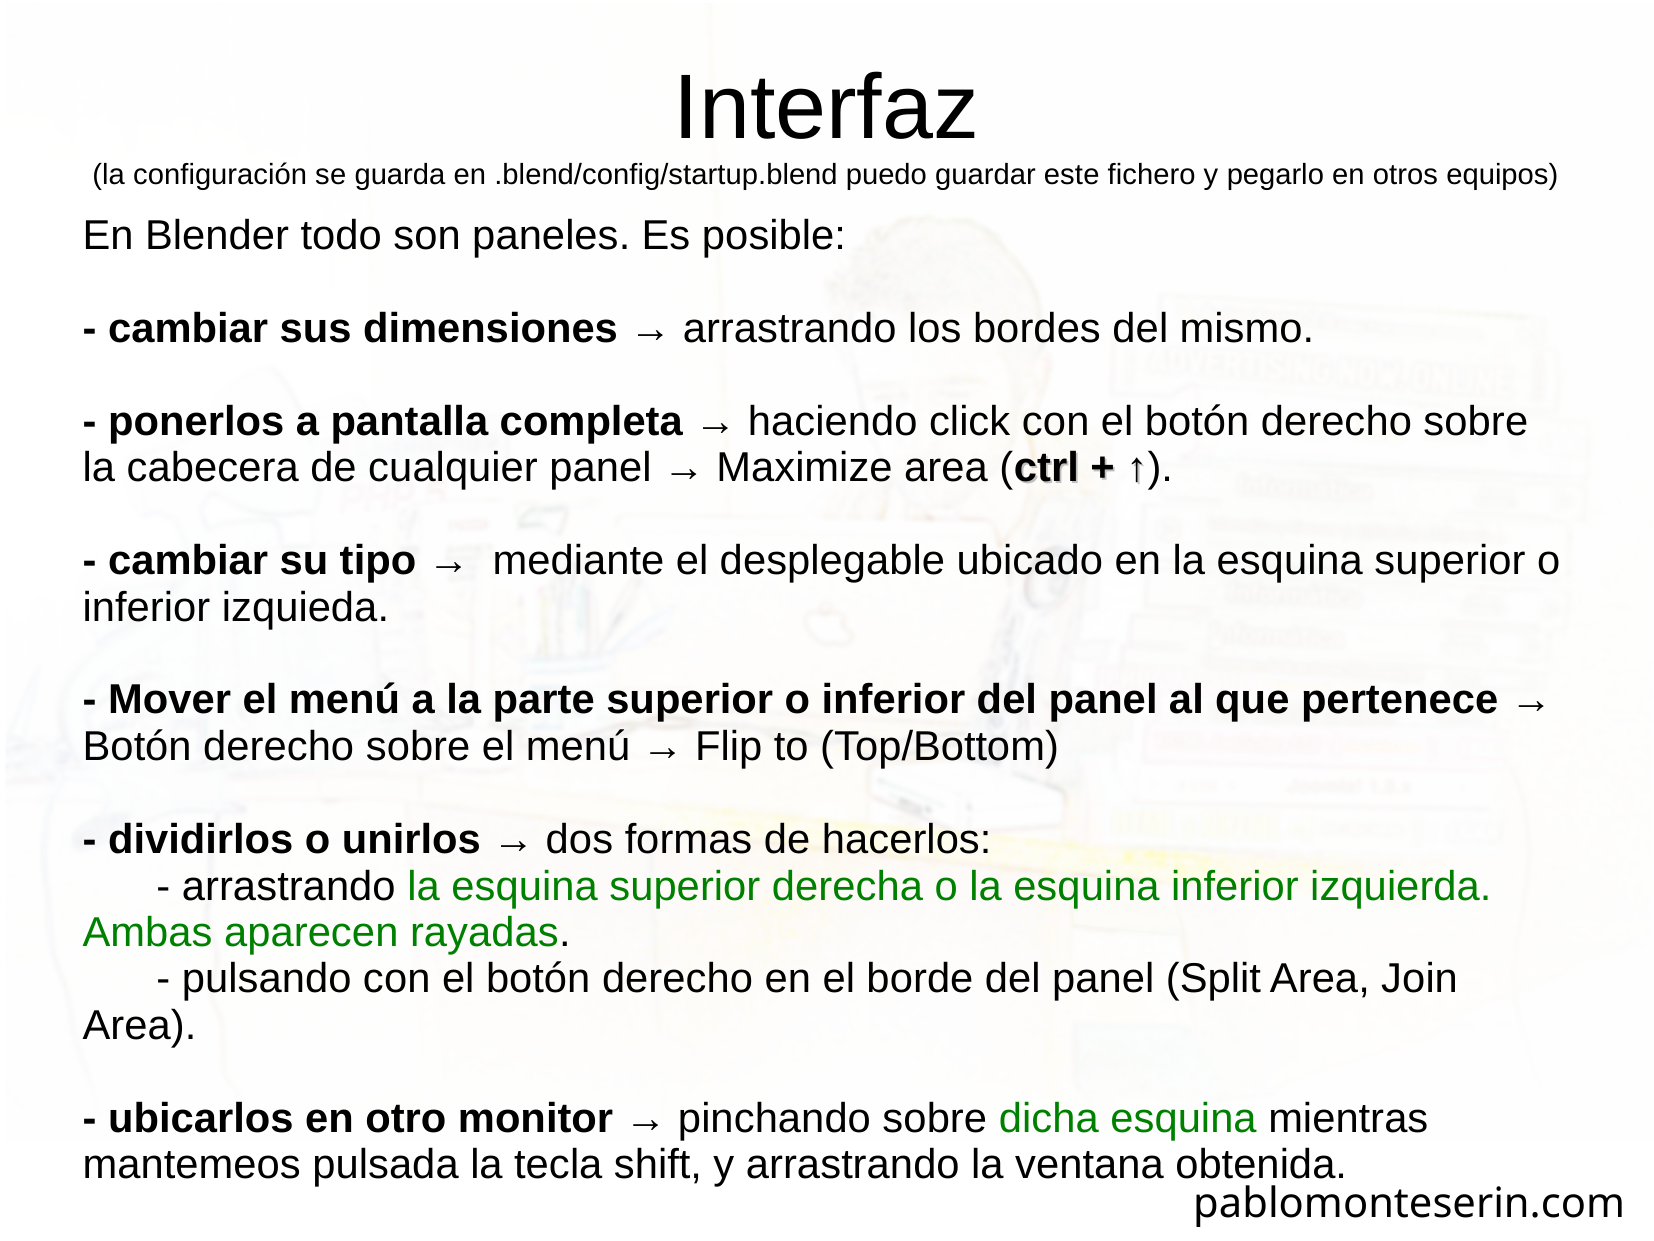

# Interfaz (la configuración se guarda en .blend/config/startup.blend puedo guardar este fichero y pegarlo en otros equipos)
En Blender todo son paneles. Es posible:
- cambiar sus dimensiones → arrastrando los bordes del mismo.
- ponerlos a pantalla completa → haciendo click con el botón derecho sobre la cabecera de cualquier panel → Maximize area (ctrl + ↑).
- cambiar su tipo → mediante el desplegable ubicado en la esquina superior o inferior izquieda.
- Mover el menú a la parte superior o inferior del panel al que pertenece → Botón derecho sobre el menú → Flip to (Top/Bottom)
- dividirlos o unirlos → dos formas de hacerlos:
	- arrastrando la esquina superior derecha o la esquina inferior izquierda. Ambas aparecen rayadas.
	- pulsando con el botón derecho en el borde del panel (Split Area, Join Area).
- ubicarlos en otro monitor → pinchando sobre dicha esquina mientras mantemeos pulsada la tecla shift, y arrastrando la ventana obtenida.